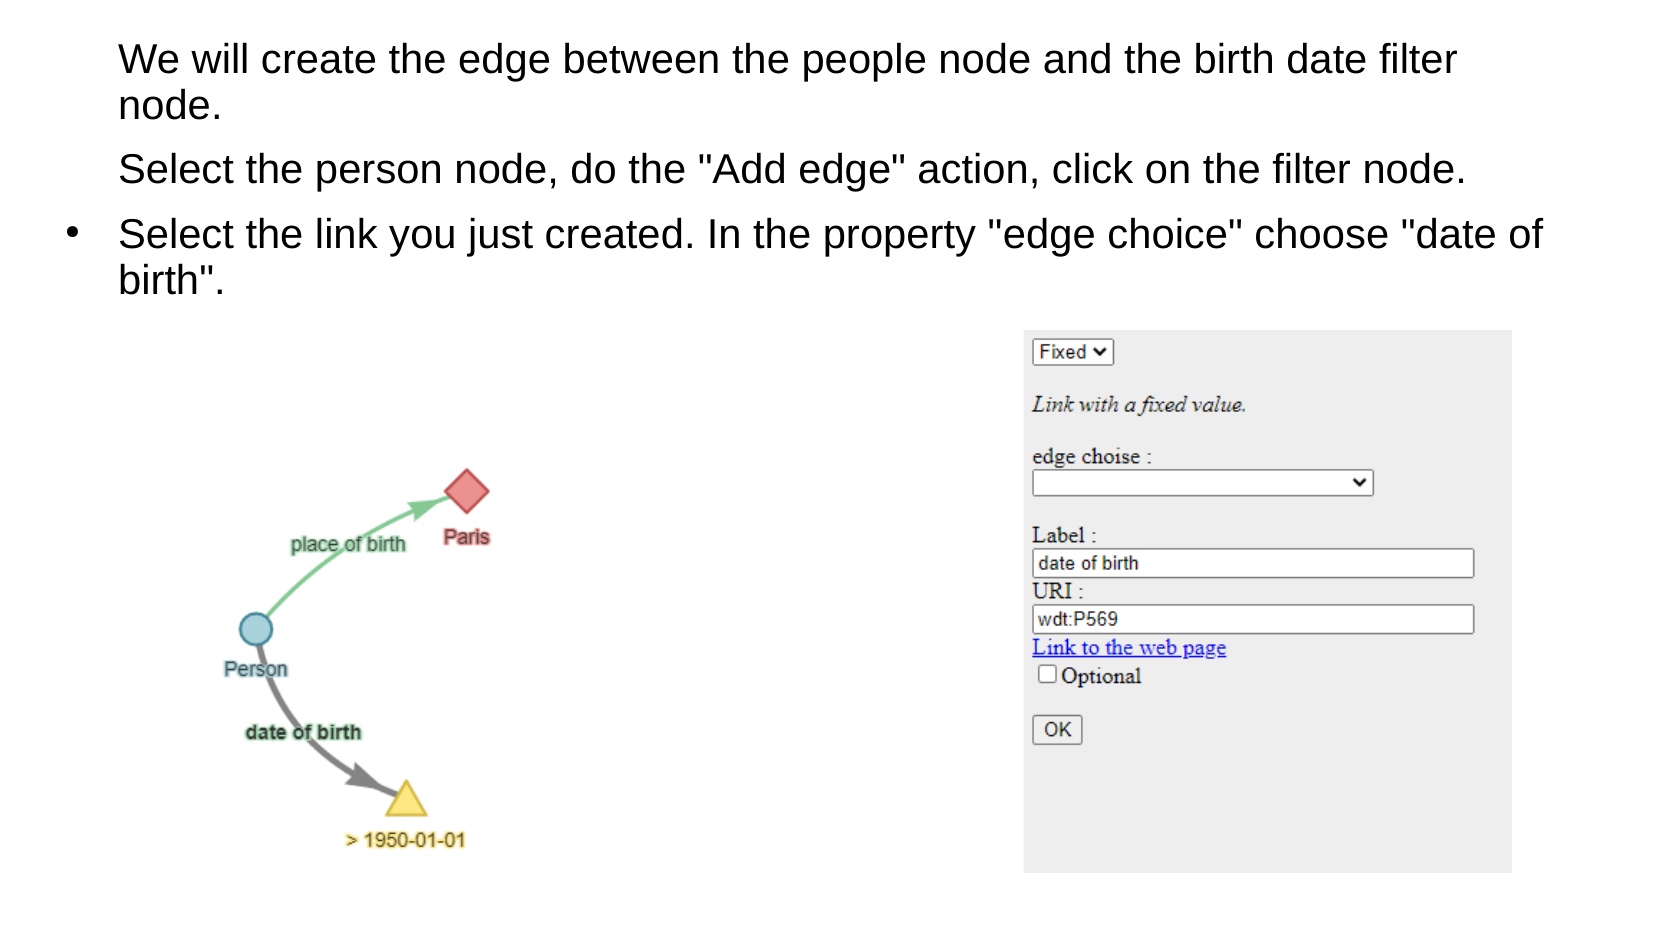

# We will create the edge between the people node and the birth date filter node.
Select the person node, do the "Add edge" action, click on the filter node.
Select the link you just created. In the property "edge choice" choose "date of birth".